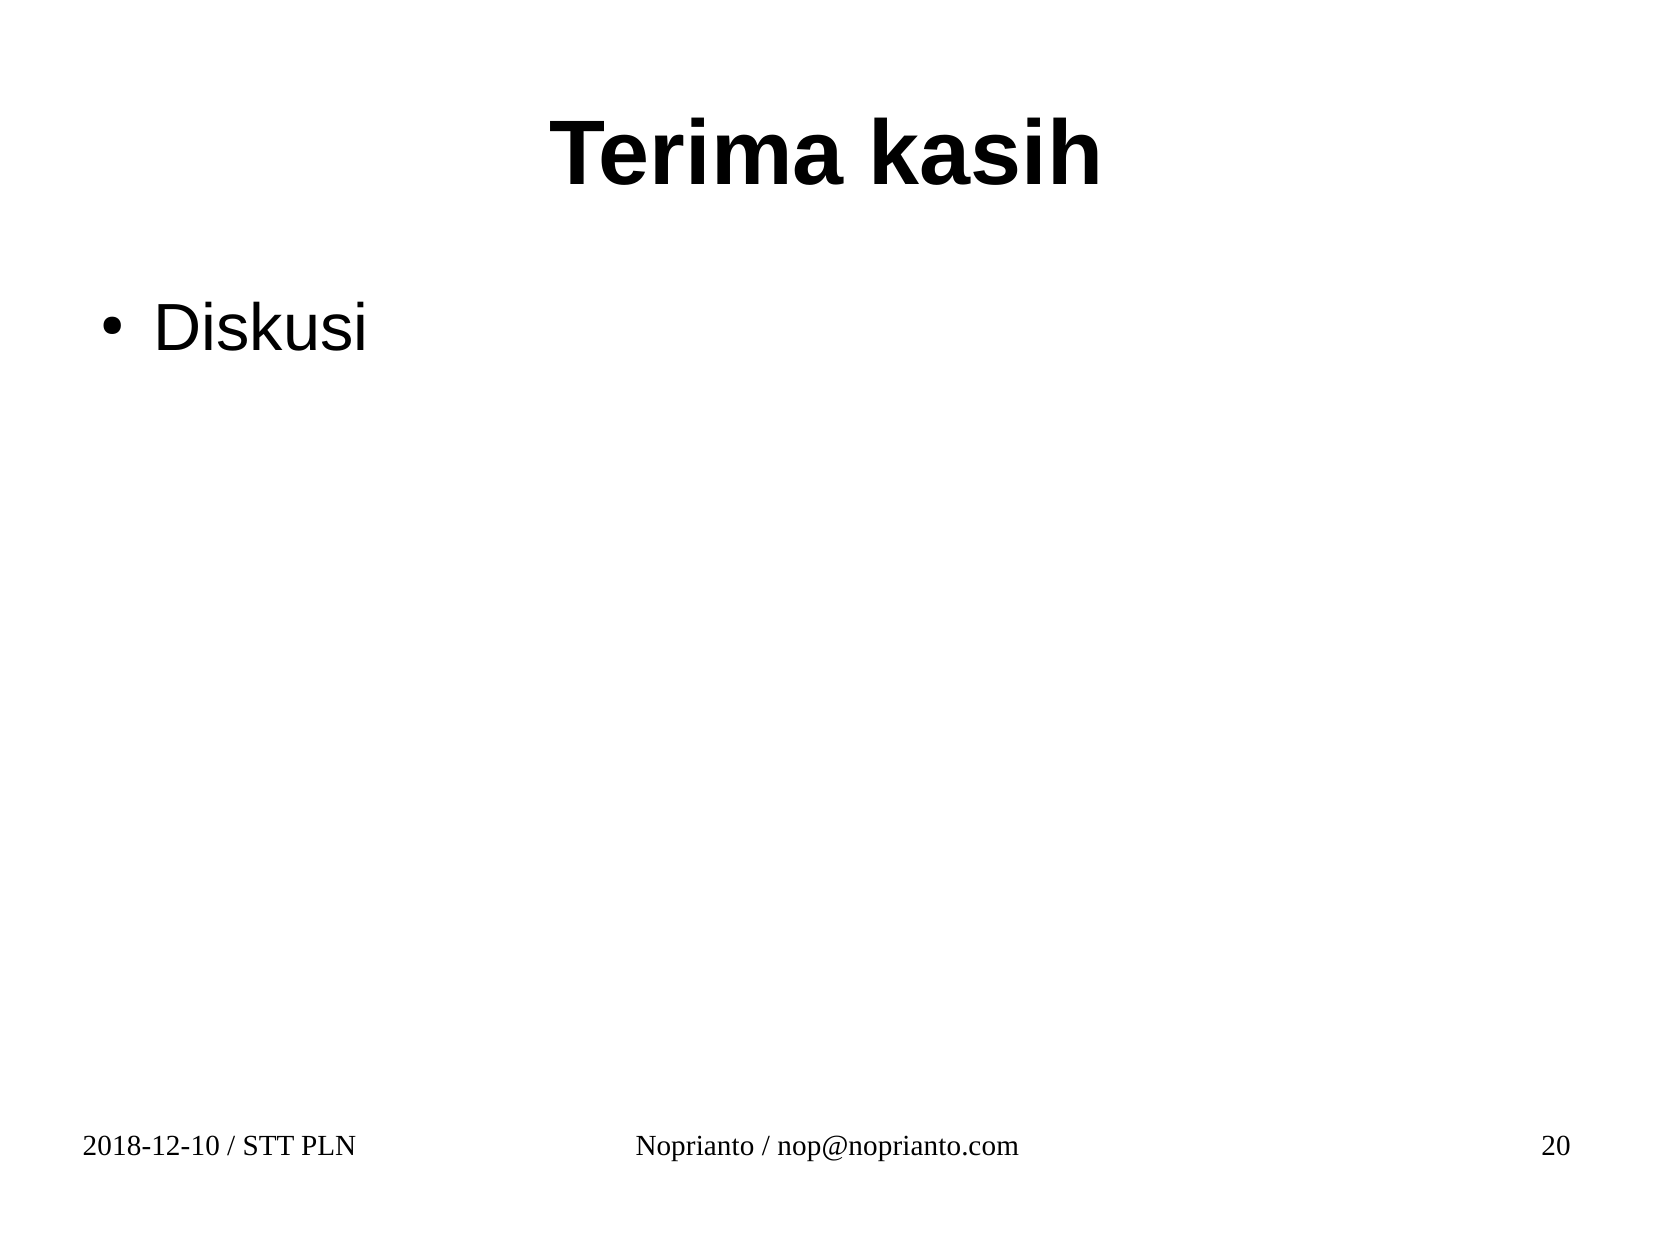

# Terima kasih
Diskusi
2018-12-10 / STT PLN
Noprianto / nop@noprianto.com
20